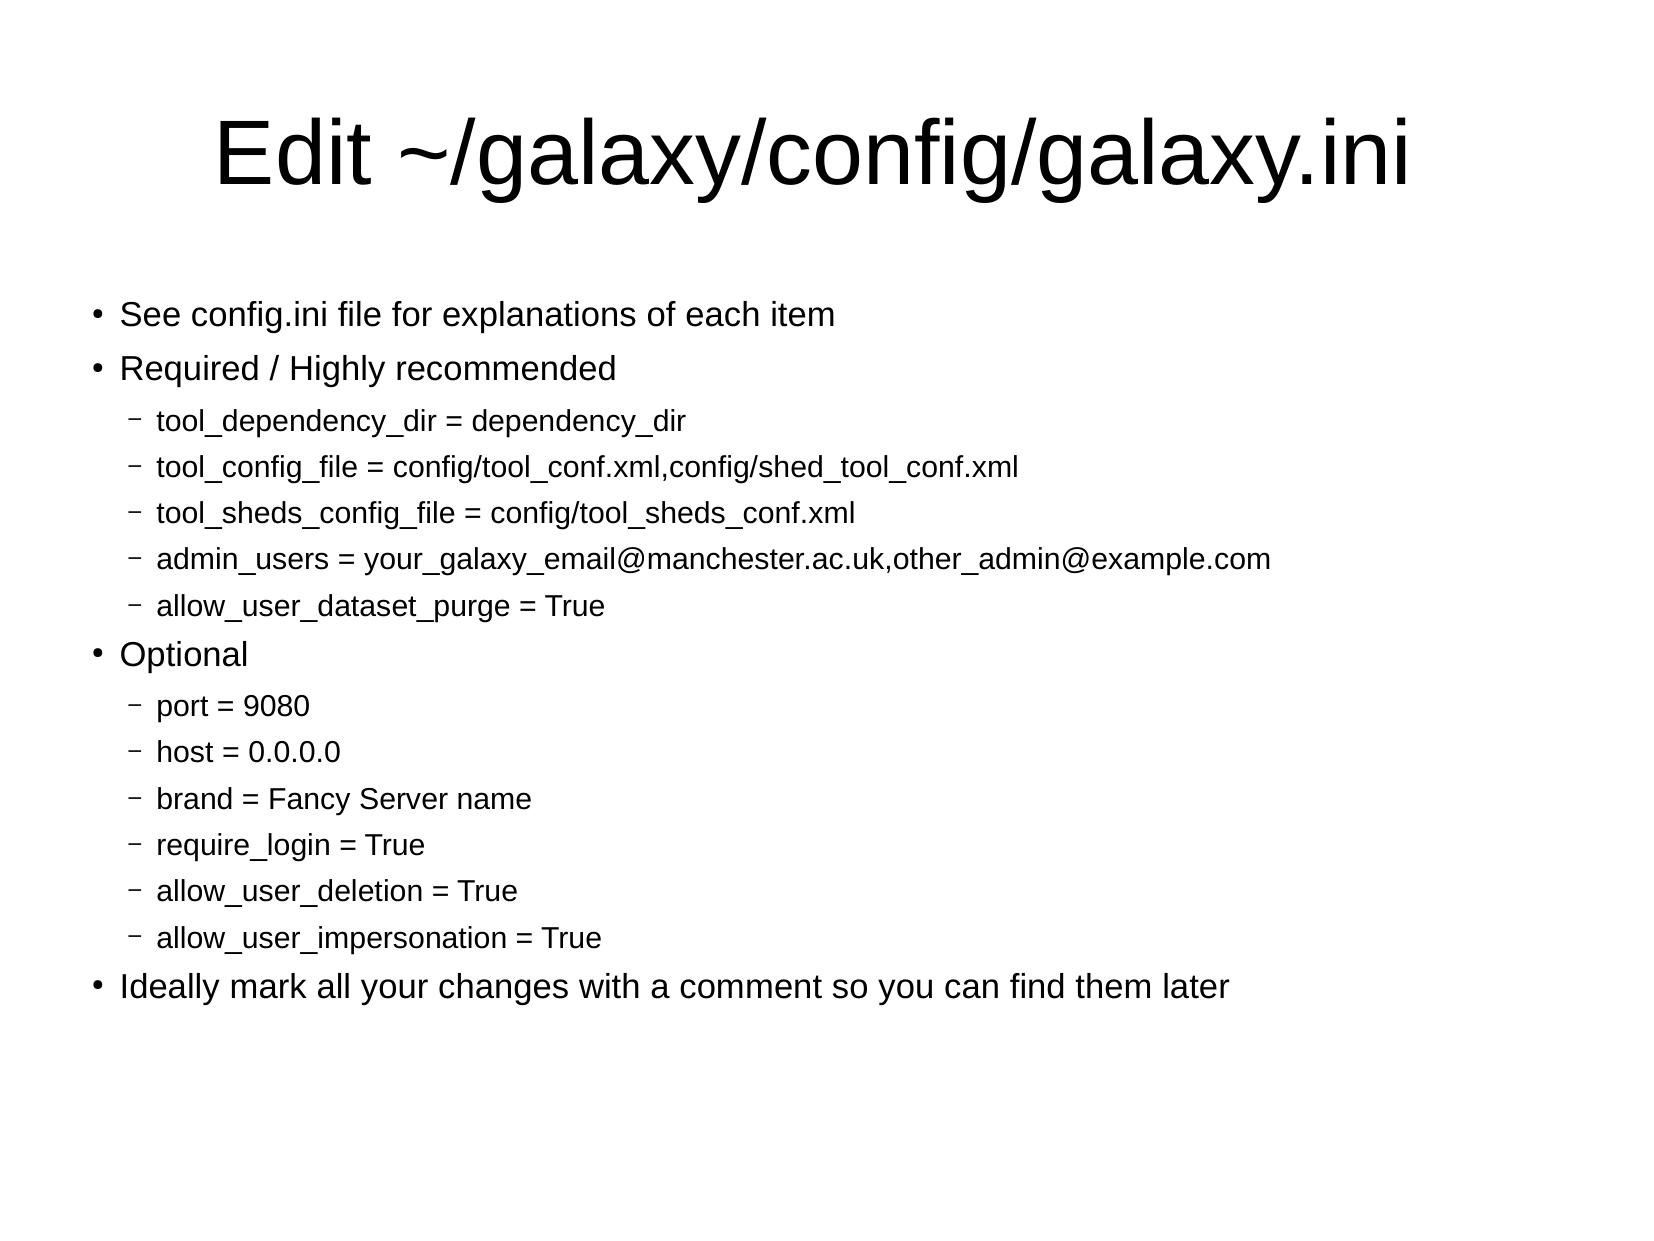

# Edit ~/galaxy/config/galaxy.ini
See config.ini file for explanations of each item
Required / Highly recommended
tool_dependency_dir = dependency_dir
tool_config_file = config/tool_conf.xml,config/shed_tool_conf.xml
tool_sheds_config_file = config/tool_sheds_conf.xml
admin_users = your_galaxy_email@manchester.ac.uk,other_admin@example.com
allow_user_dataset_purge = True
Optional
port = 9080
host = 0.0.0.0
brand = Fancy Server name
require_login = True
allow_user_deletion = True
allow_user_impersonation = True
Ideally mark all your changes with a comment so you can find them later